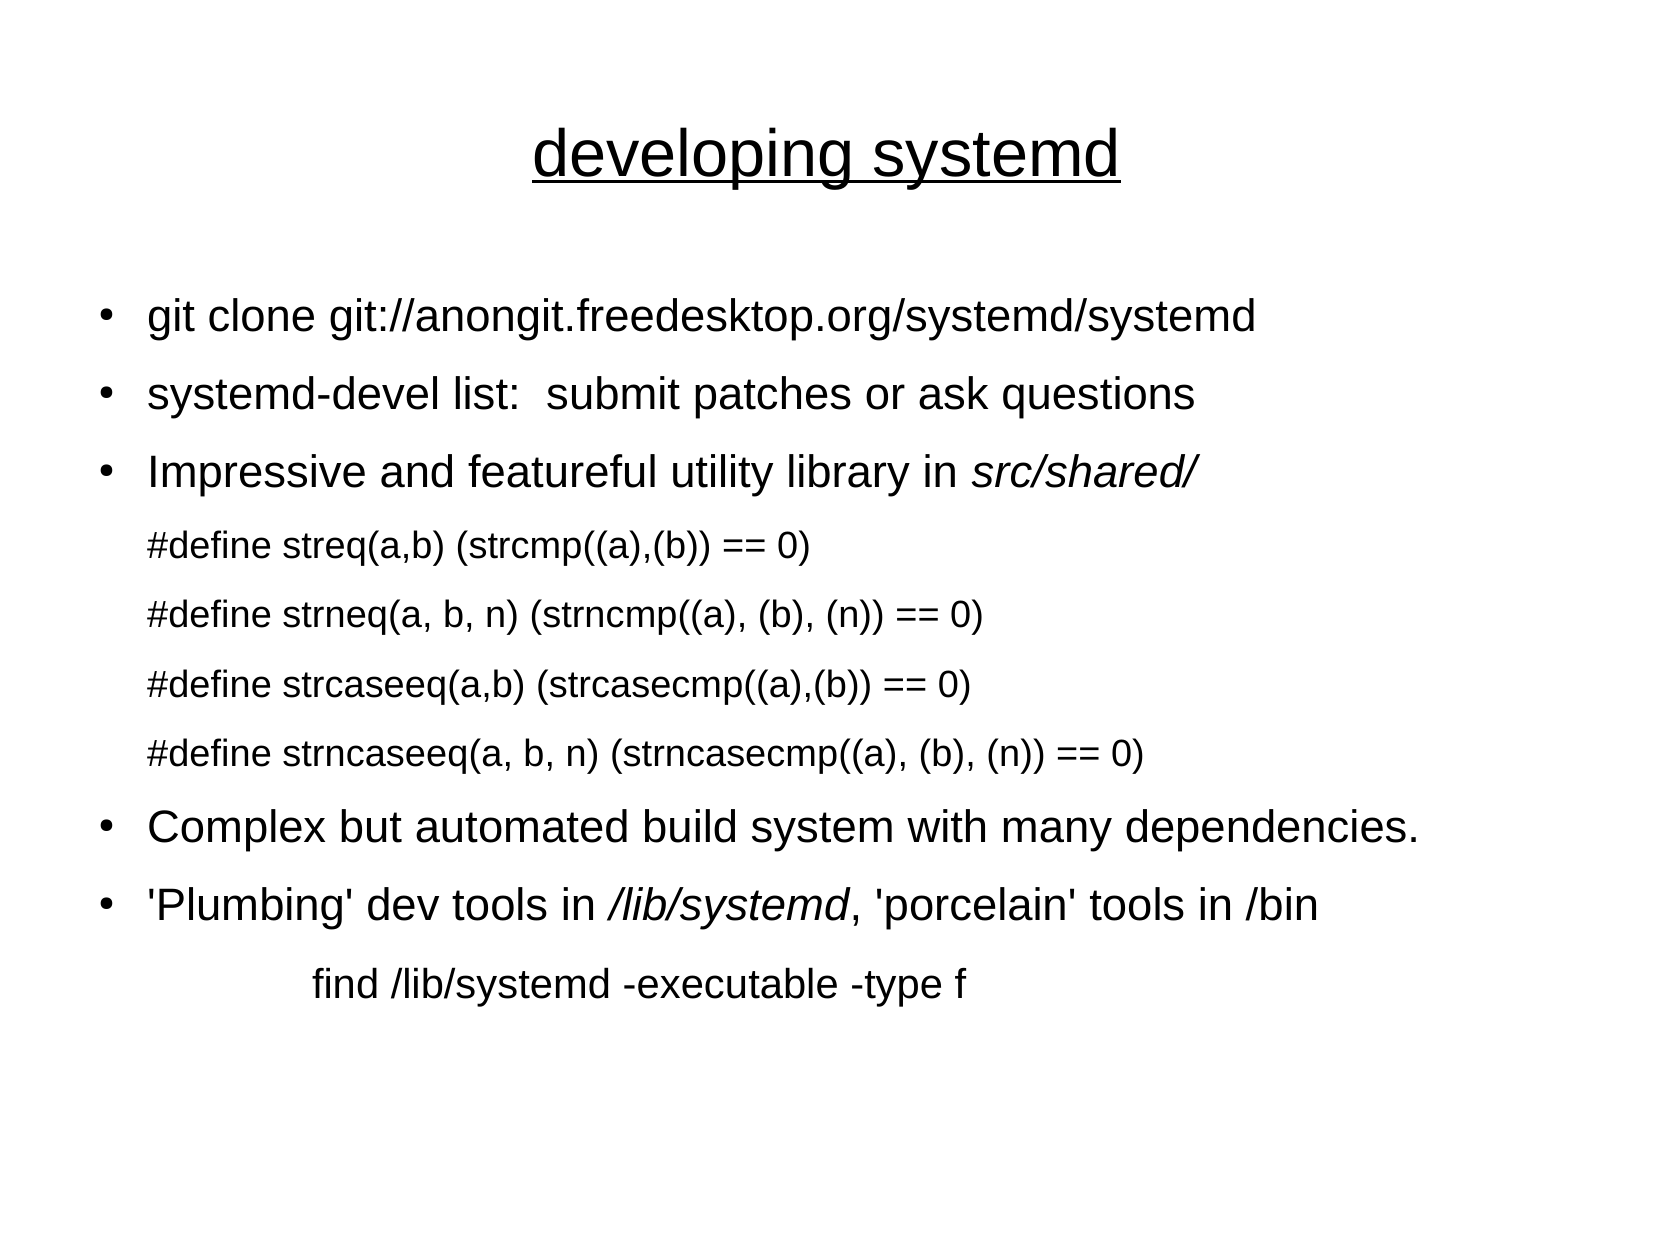

# developing systemd
git clone git://anongit.freedesktop.org/systemd/systemd
systemd-devel list: submit patches or ask questions
Impressive and featureful utility library in src/shared/
#define streq(a,b) (strcmp((a),(b)) == 0)
#define strneq(a, b, n) (strncmp((a), (b), (n)) == 0)
#define strcaseeq(a,b) (strcasecmp((a),(b)) == 0)
#define strncaseeq(a, b, n) (strncasecmp((a), (b), (n)) == 0)
Complex but automated build system with many dependencies.
'Plumbing' dev tools in /lib/systemd, 'porcelain' tools in /bin
 find /lib/systemd -executable -type f